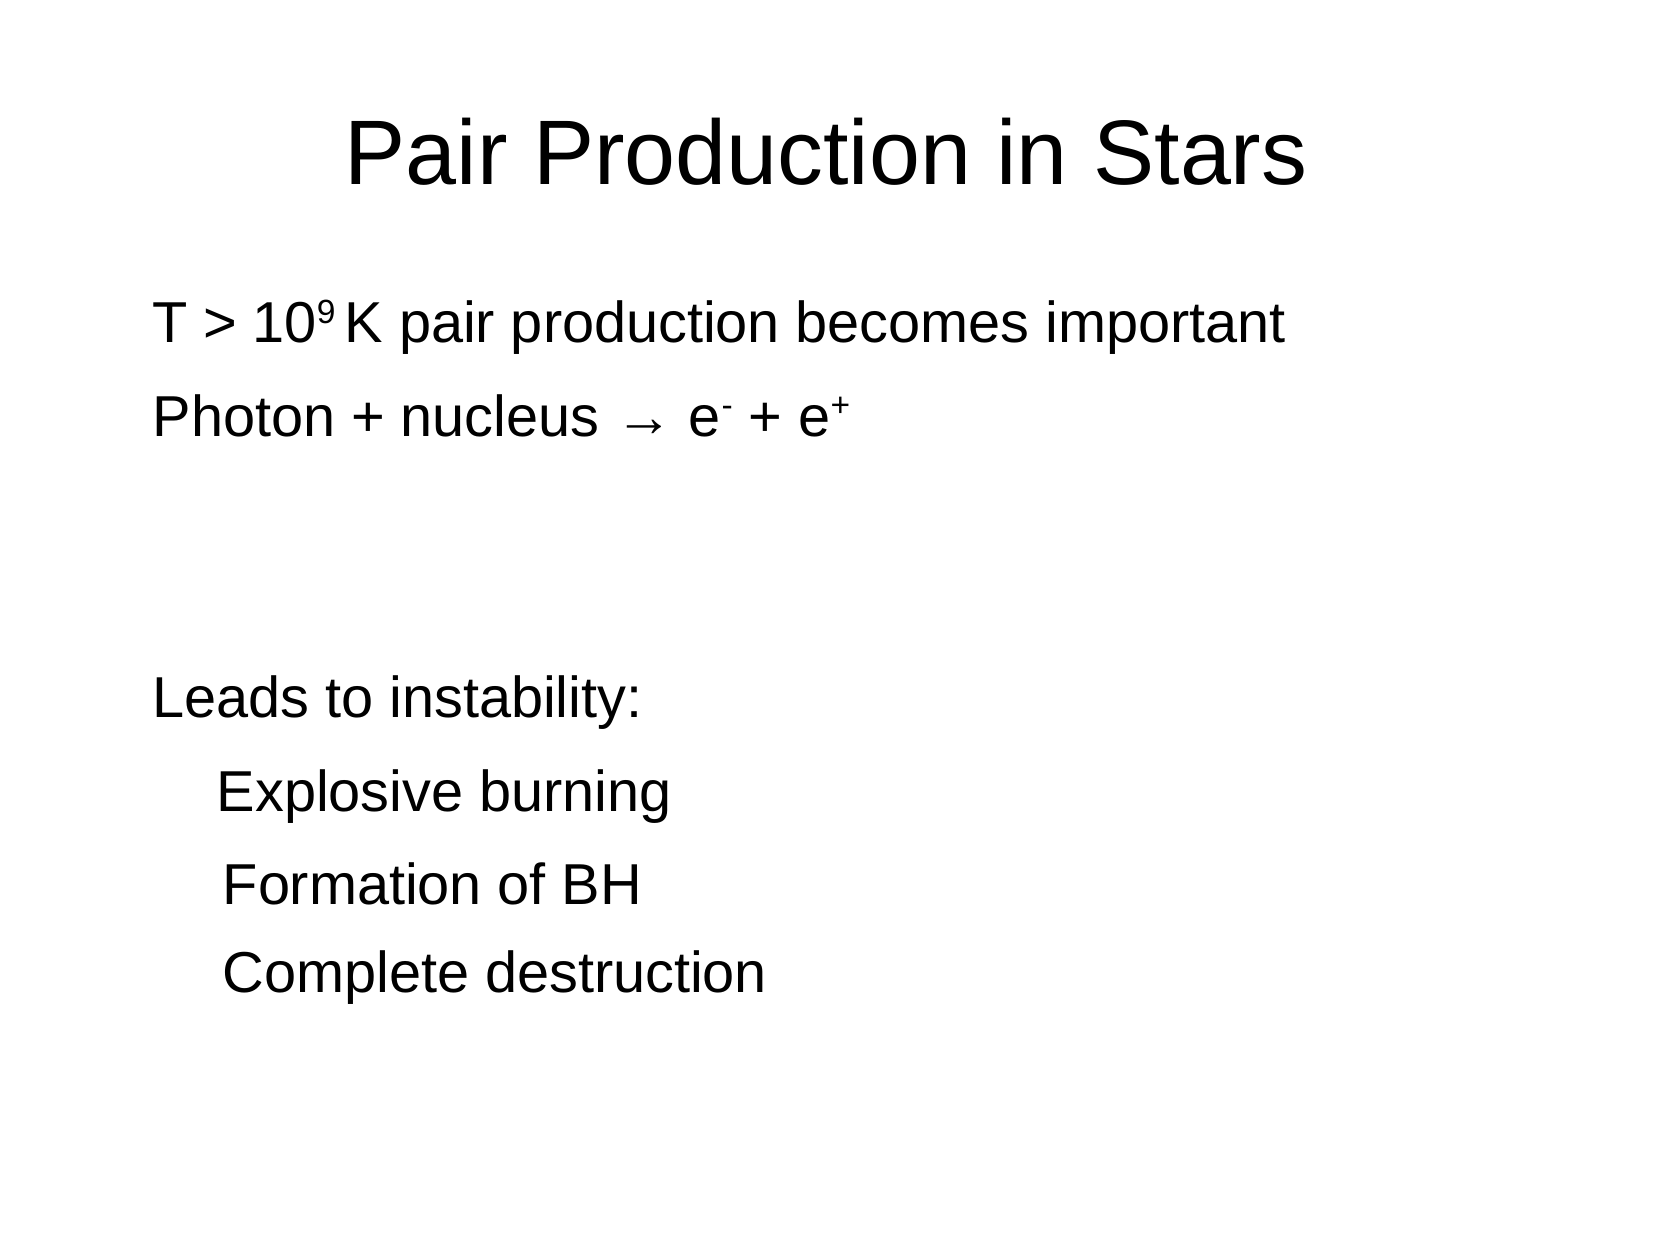

# Pair Production in Stars
T > 109 K pair production becomes important
Photon + nucleus → e- + e+
Leads to instability:
 Explosive burning
Formation of BH
Complete destruction